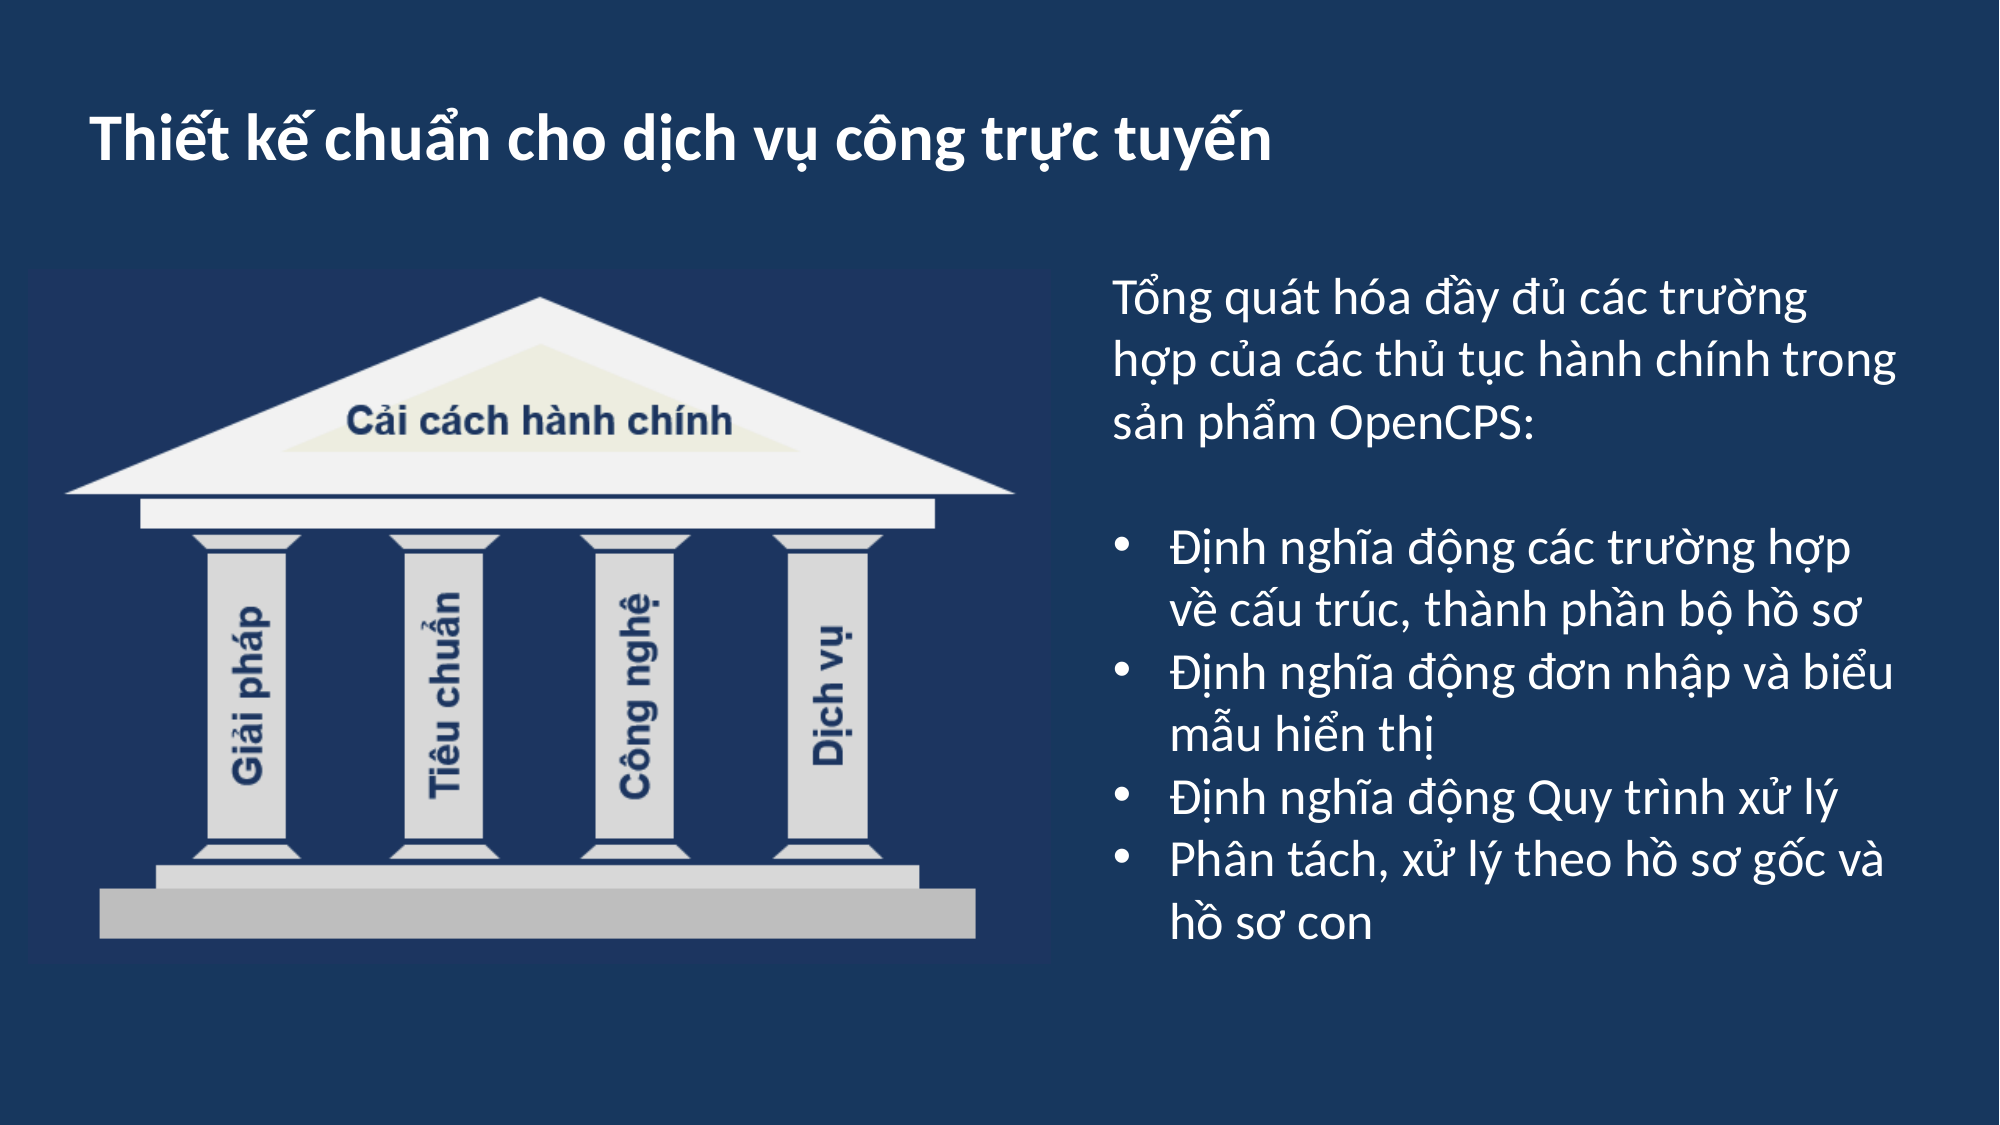

Thiết kế chuẩn cho dịch vụ công trực tuyến
Tổng quát hóa đầy đủ các trường hợp của các thủ tục hành chính trong sản phẩm OpenCPS:
Định nghĩa động các trường hợp về cấu trúc, thành phần bộ hồ sơ
Định nghĩa động đơn nhập và biểu mẫu hiển thị
Định nghĩa động Quy trình xử lý
Phân tách, xử lý theo hồ sơ gốc và hồ sơ con